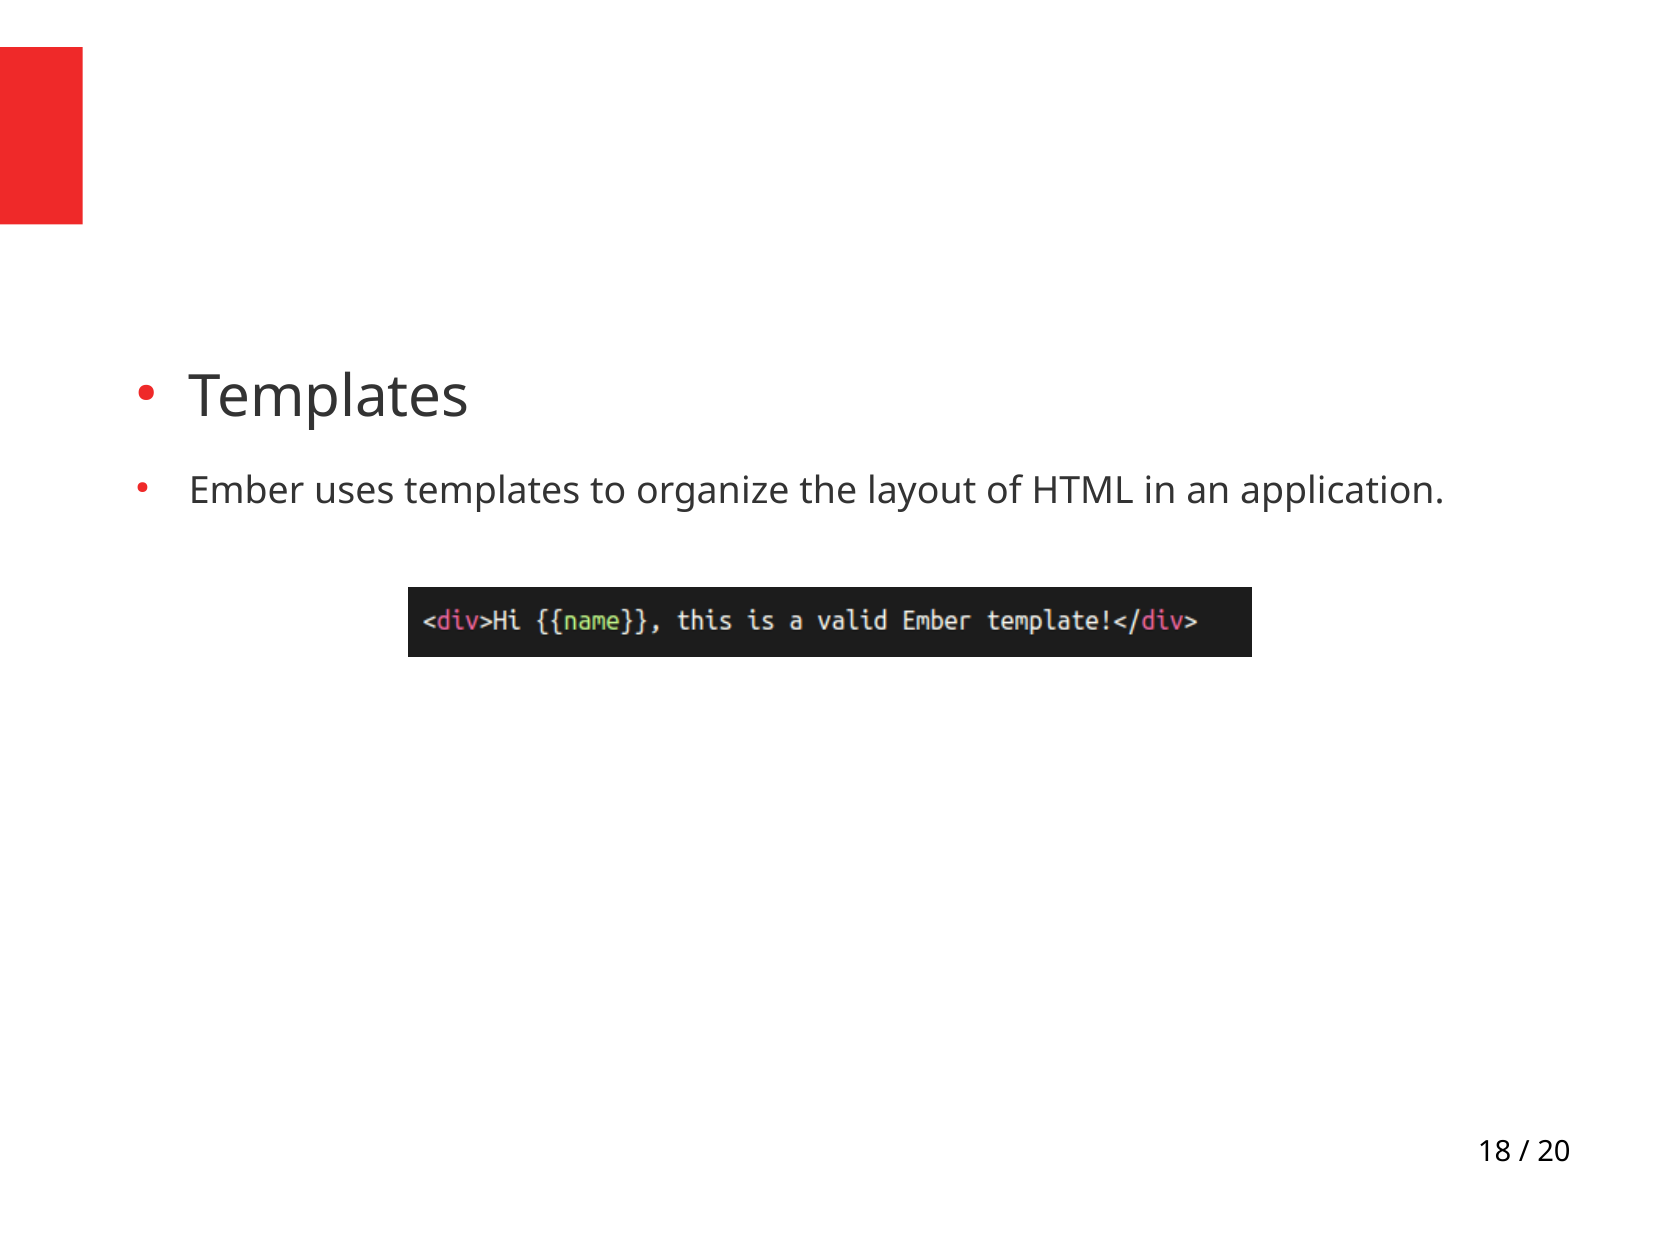

#
Templates
Ember uses templates to organize the layout of HTML in an application.
18